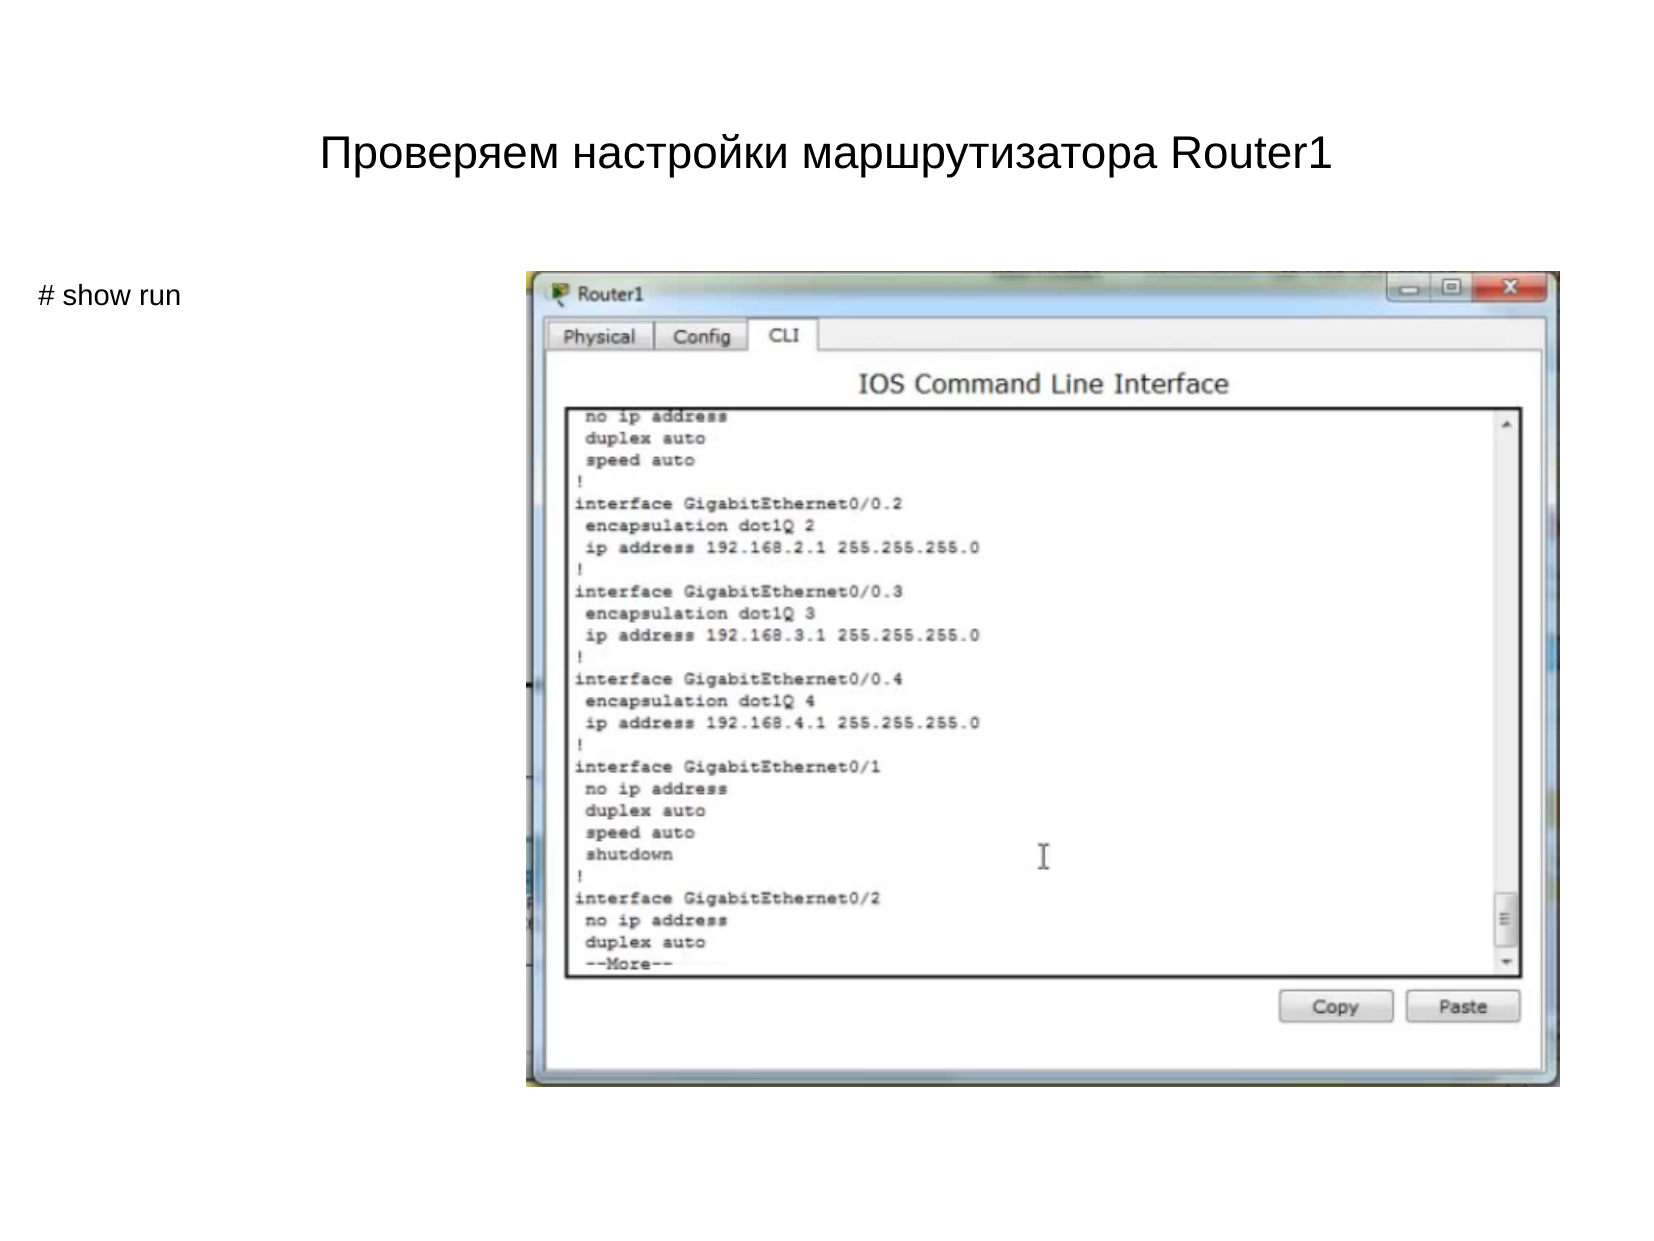

# Проверяем настройки маршрутизатора Router1
# show run